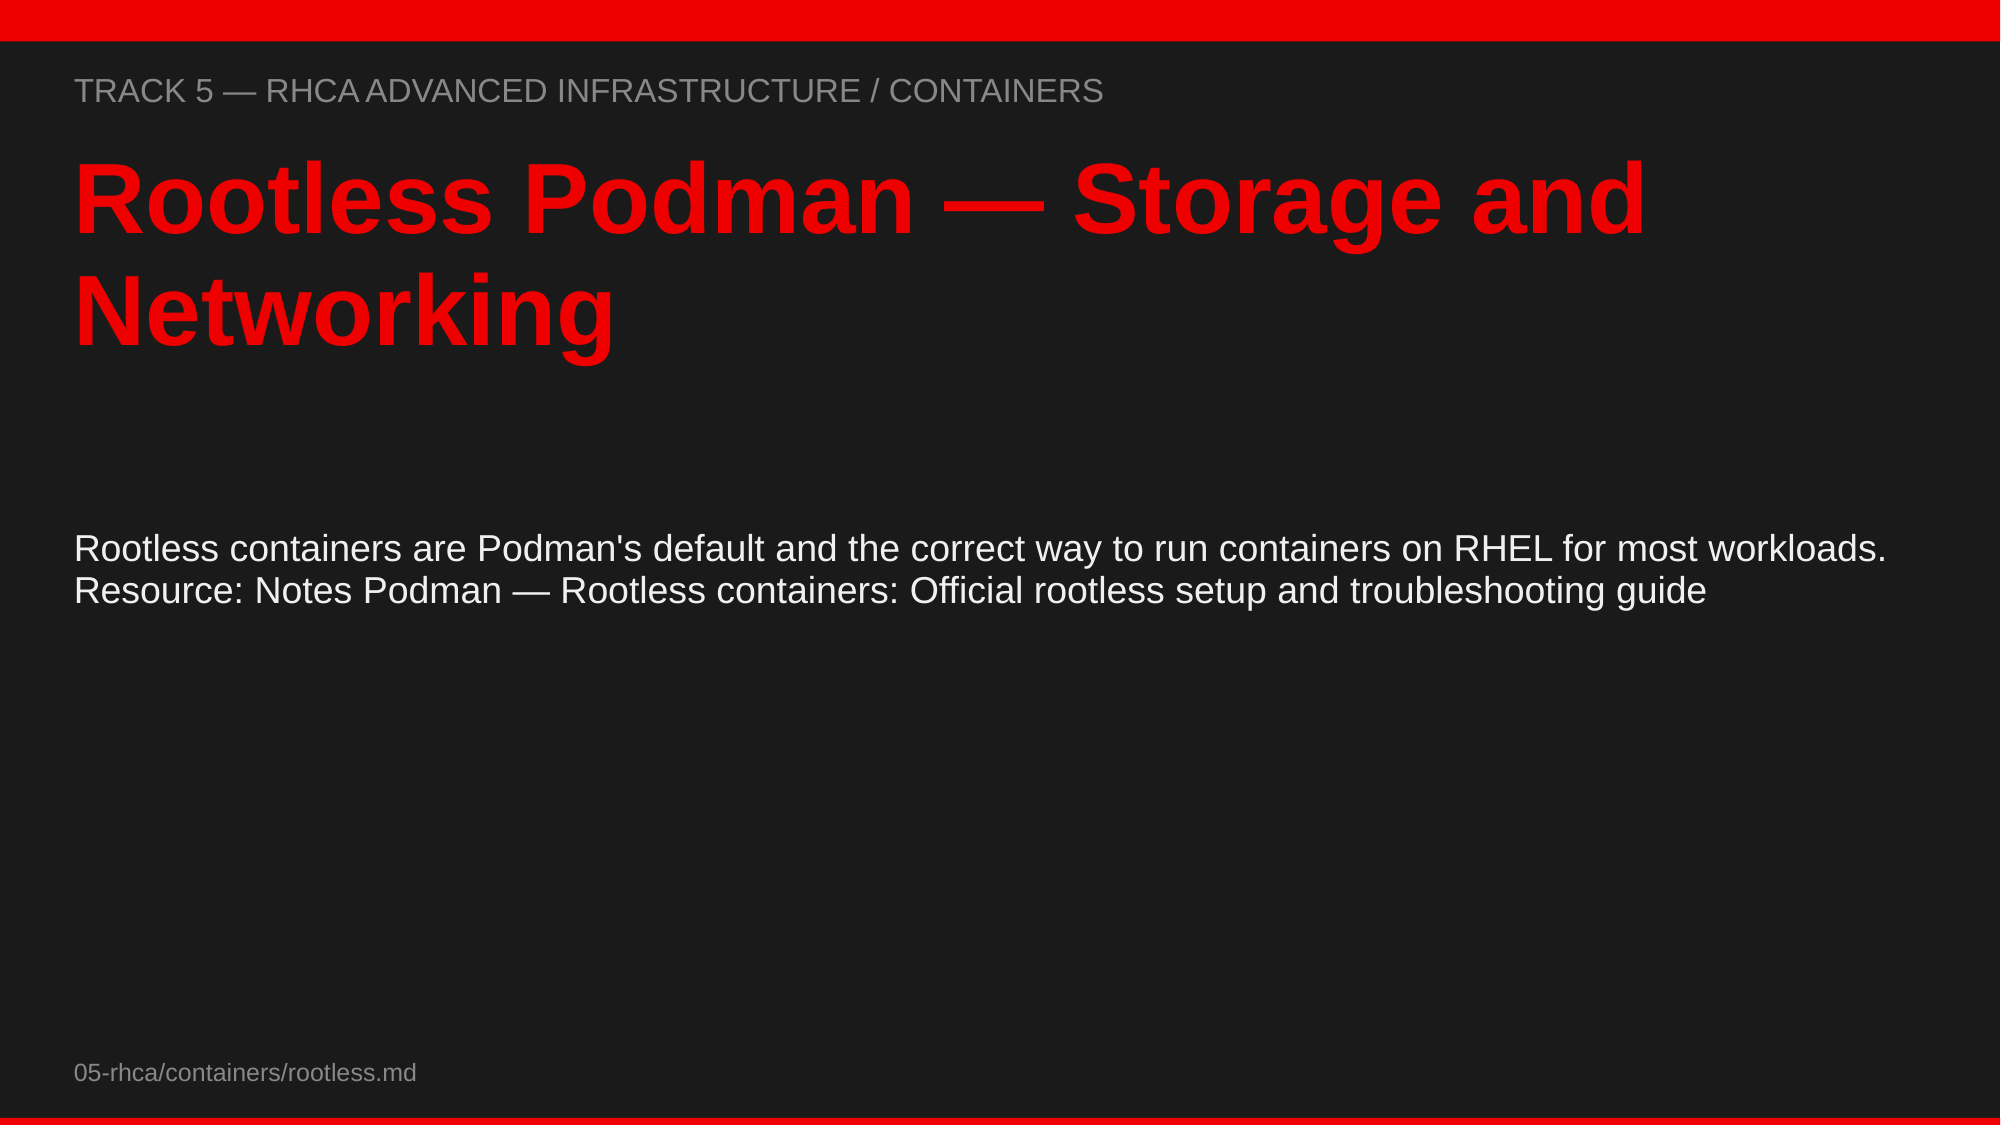

TRACK 5 — RHCA ADVANCED INFRASTRUCTURE / CONTAINERS
Rootless Podman — Storage and Networking
Rootless containers are Podman's default and the correct way to run containers on RHEL for most workloads. Resource: Notes Podman — Rootless containers: Official rootless setup and troubleshooting guide
05-rhca/containers/rootless.md